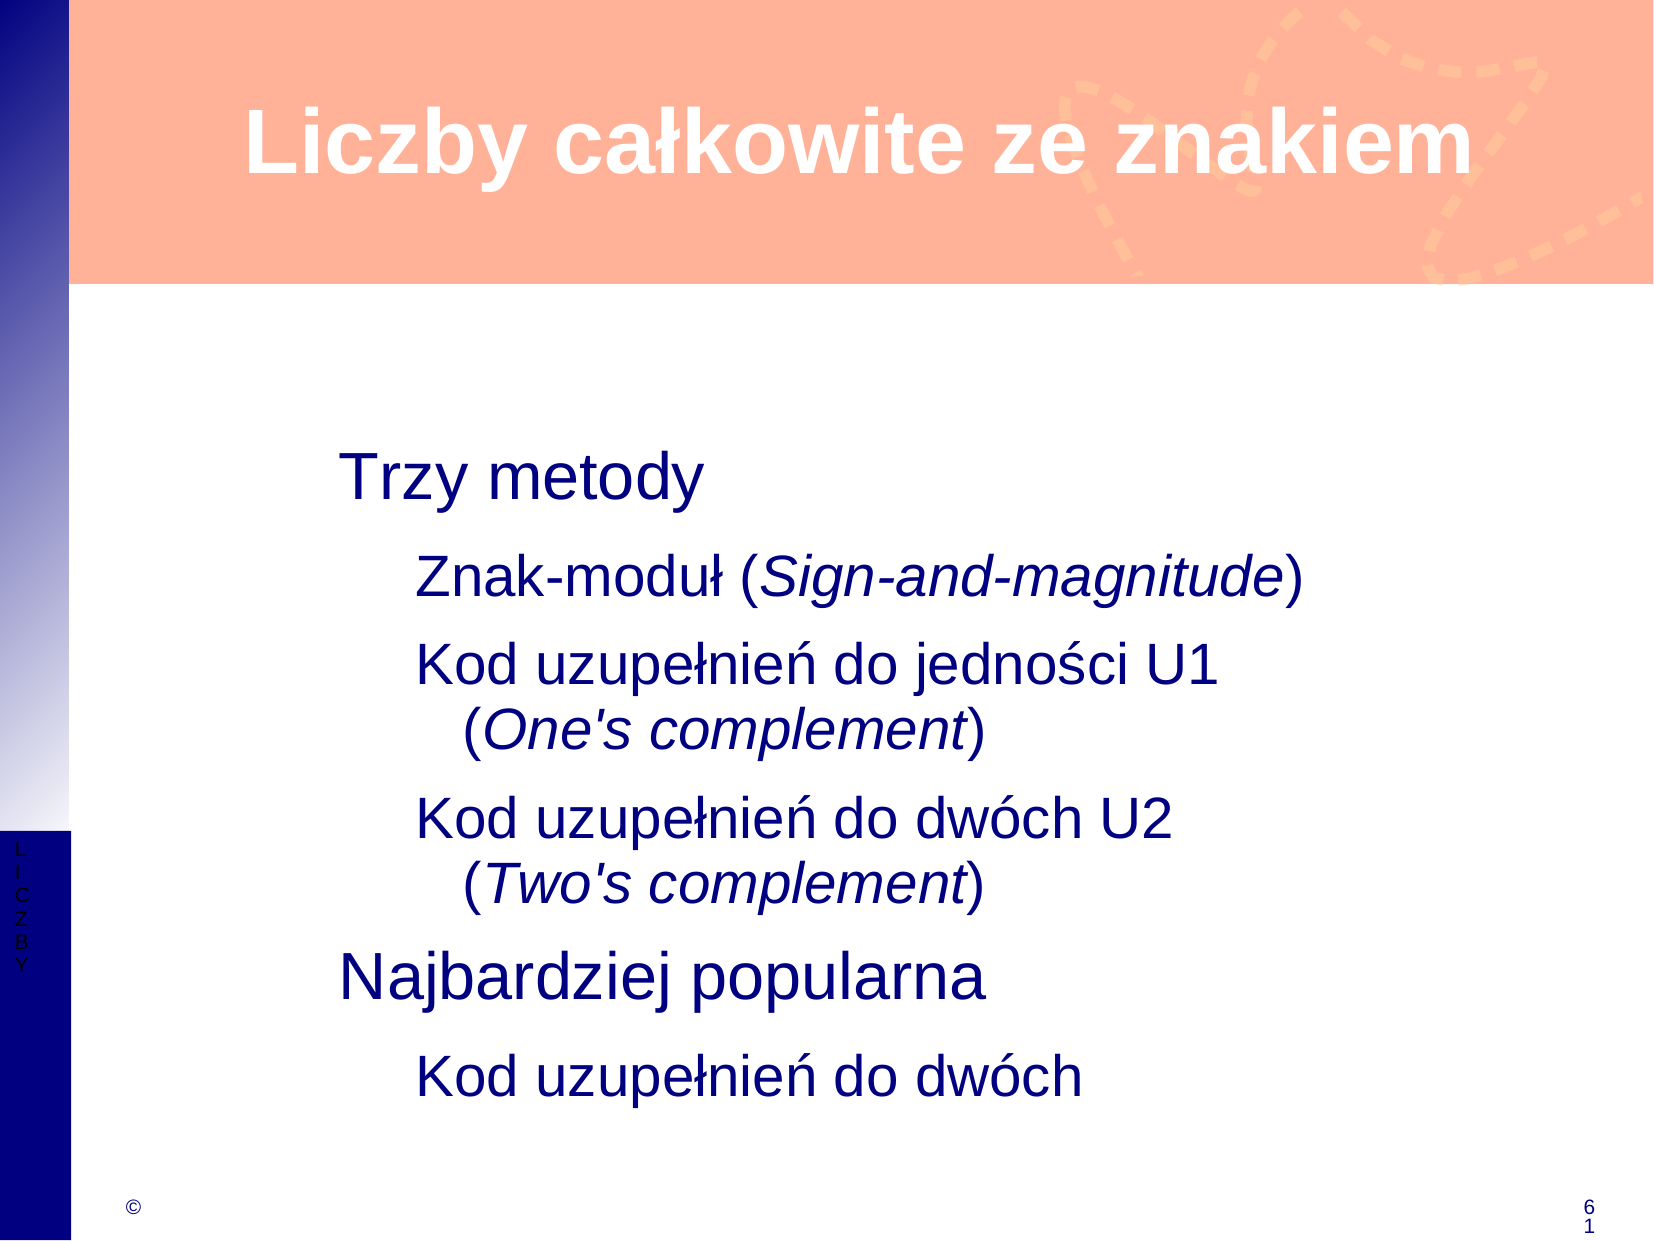

# Liczby całkowite ze znakiem
Trzy metody
Znak-moduł (Sign-and-magnitude)
Kod uzupełnień do jedności U1
(One's complement)
Kod uzupełnień do dwóch U2
(Two's complement)
Najbardziej popularna
Kod uzupełnień do dwóch
L
I
C
Z
B
Y